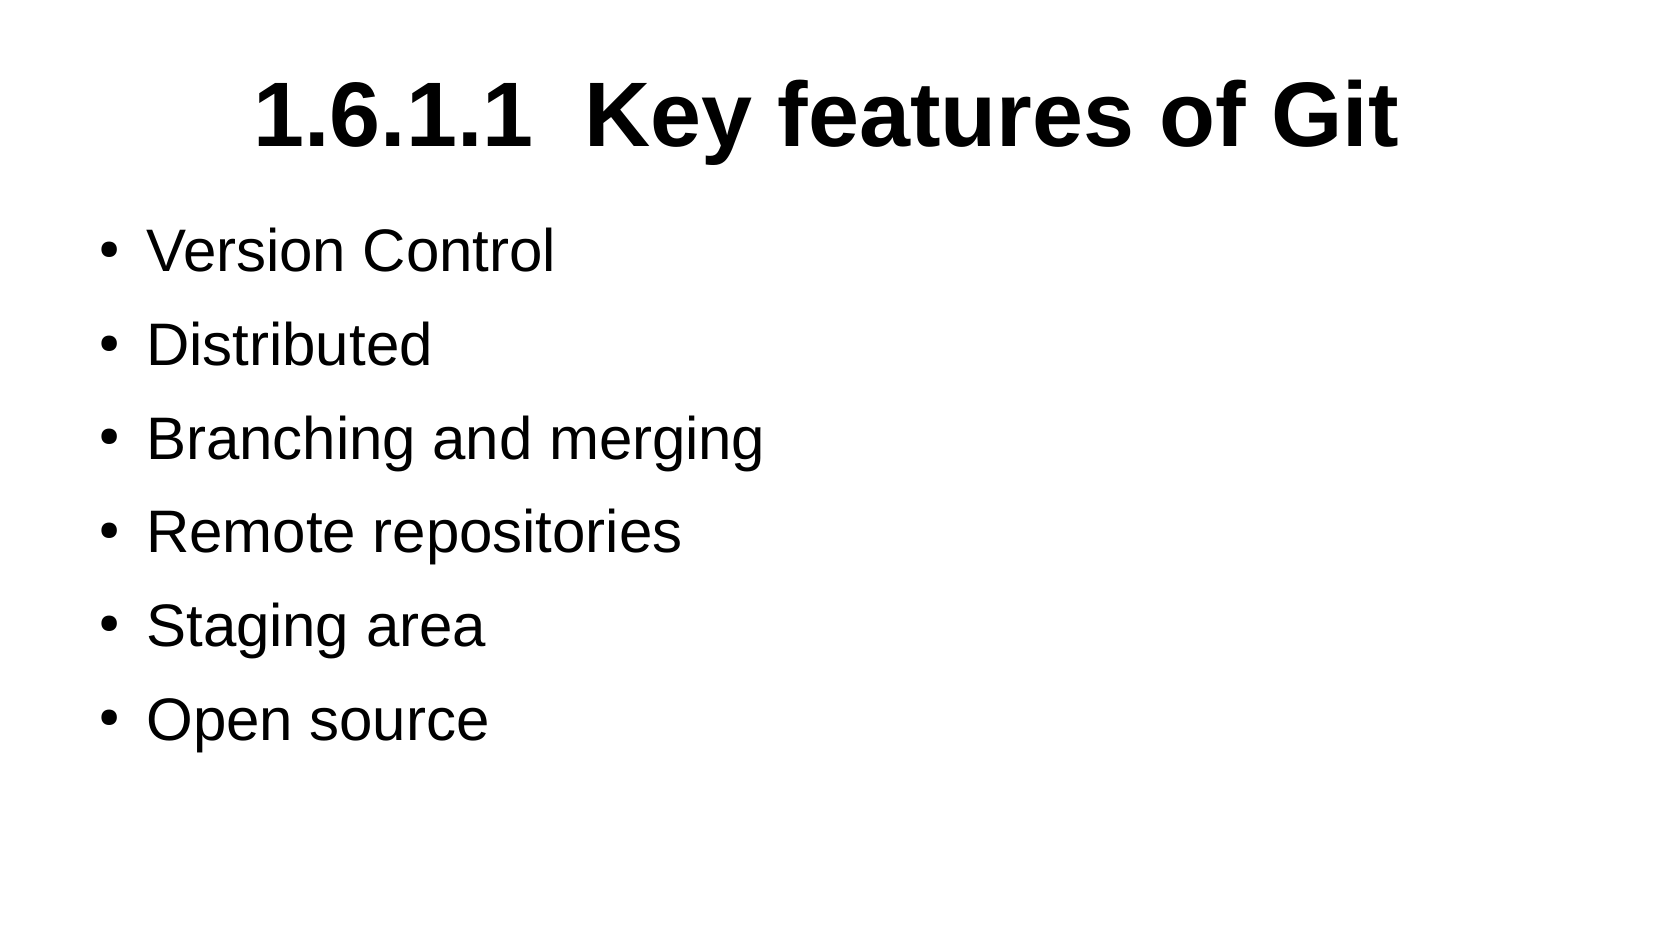

# 1.6.1.1 Key features of Git
Version Control
Distributed
Branching and merging
Remote repositories
Staging area
Open source